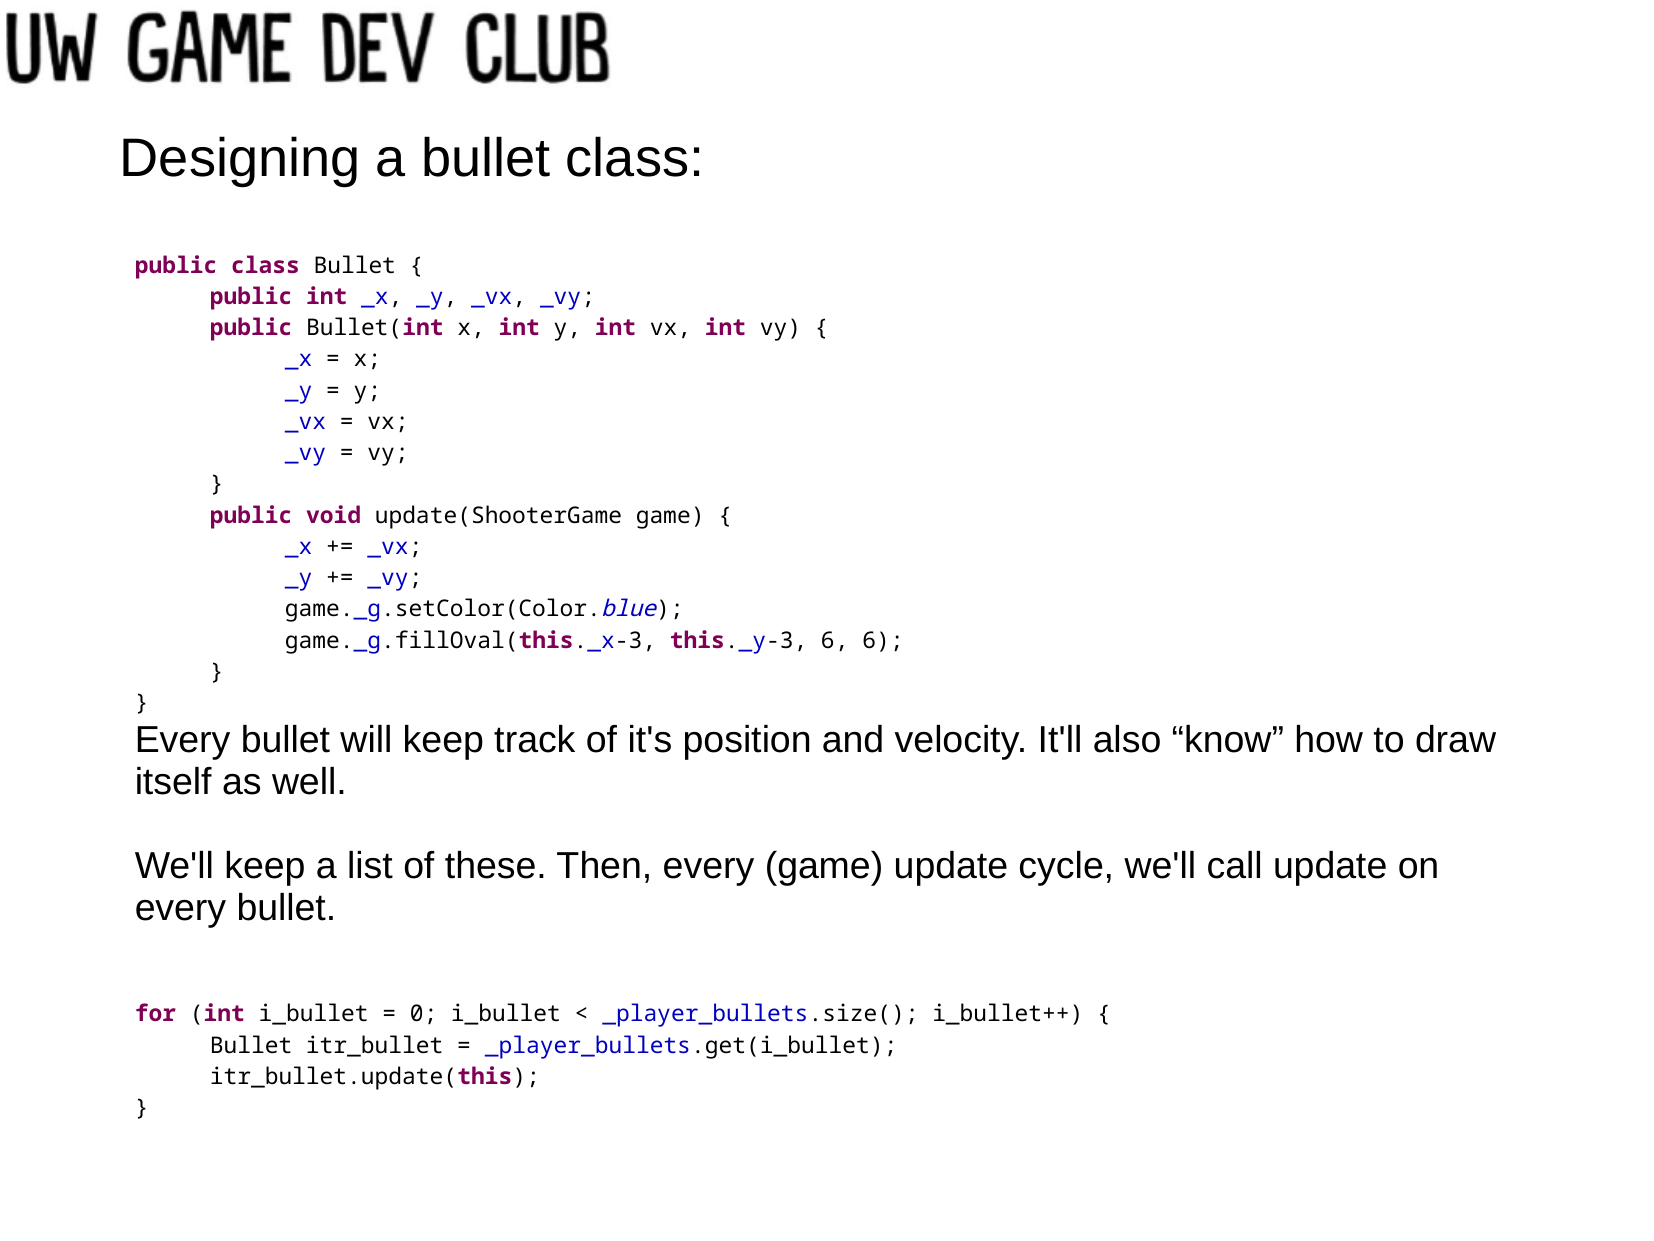

Designing a bullet class:
	public class Bullet {
		public int _x, _y, _vx, _vy;
		public Bullet(int x, int y, int vx, int vy) {
			_x = x;
			_y = y;
			_vx = vx;
			_vy = vy;
		}
		public void update(ShooterGame game) {
			_x += _vx;
			_y += _vy;
			game._g.setColor(Color.blue);
			game._g.fillOval(this._x-3, this._y-3, 6, 6);
		}
	}
Every bullet will keep track of it's position and velocity. It'll also “know” how to draw itself as well.
We'll keep a list of these. Then, every (game) update cycle, we'll call update on every bullet.
		for (int i_bullet = 0; i_bullet < _player_bullets.size(); i_bullet++) {
			Bullet itr_bullet = _player_bullets.get(i_bullet);
			itr_bullet.update(this);
		}